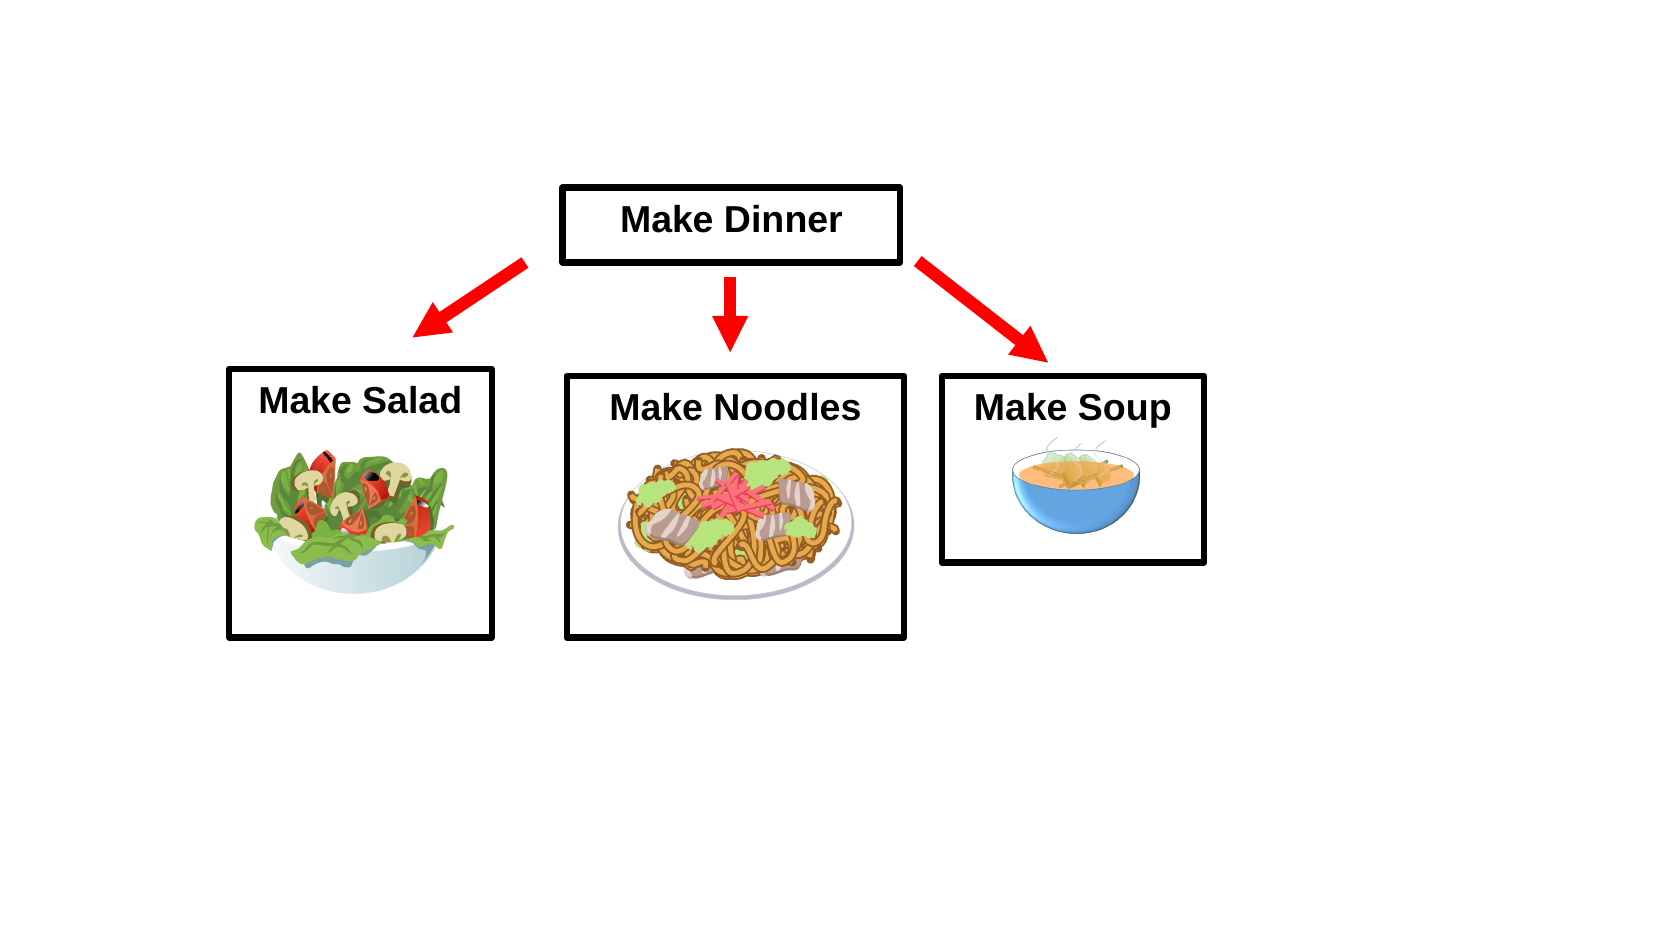

Make Dinner
Make Salad
Make Noodles
Make Soup